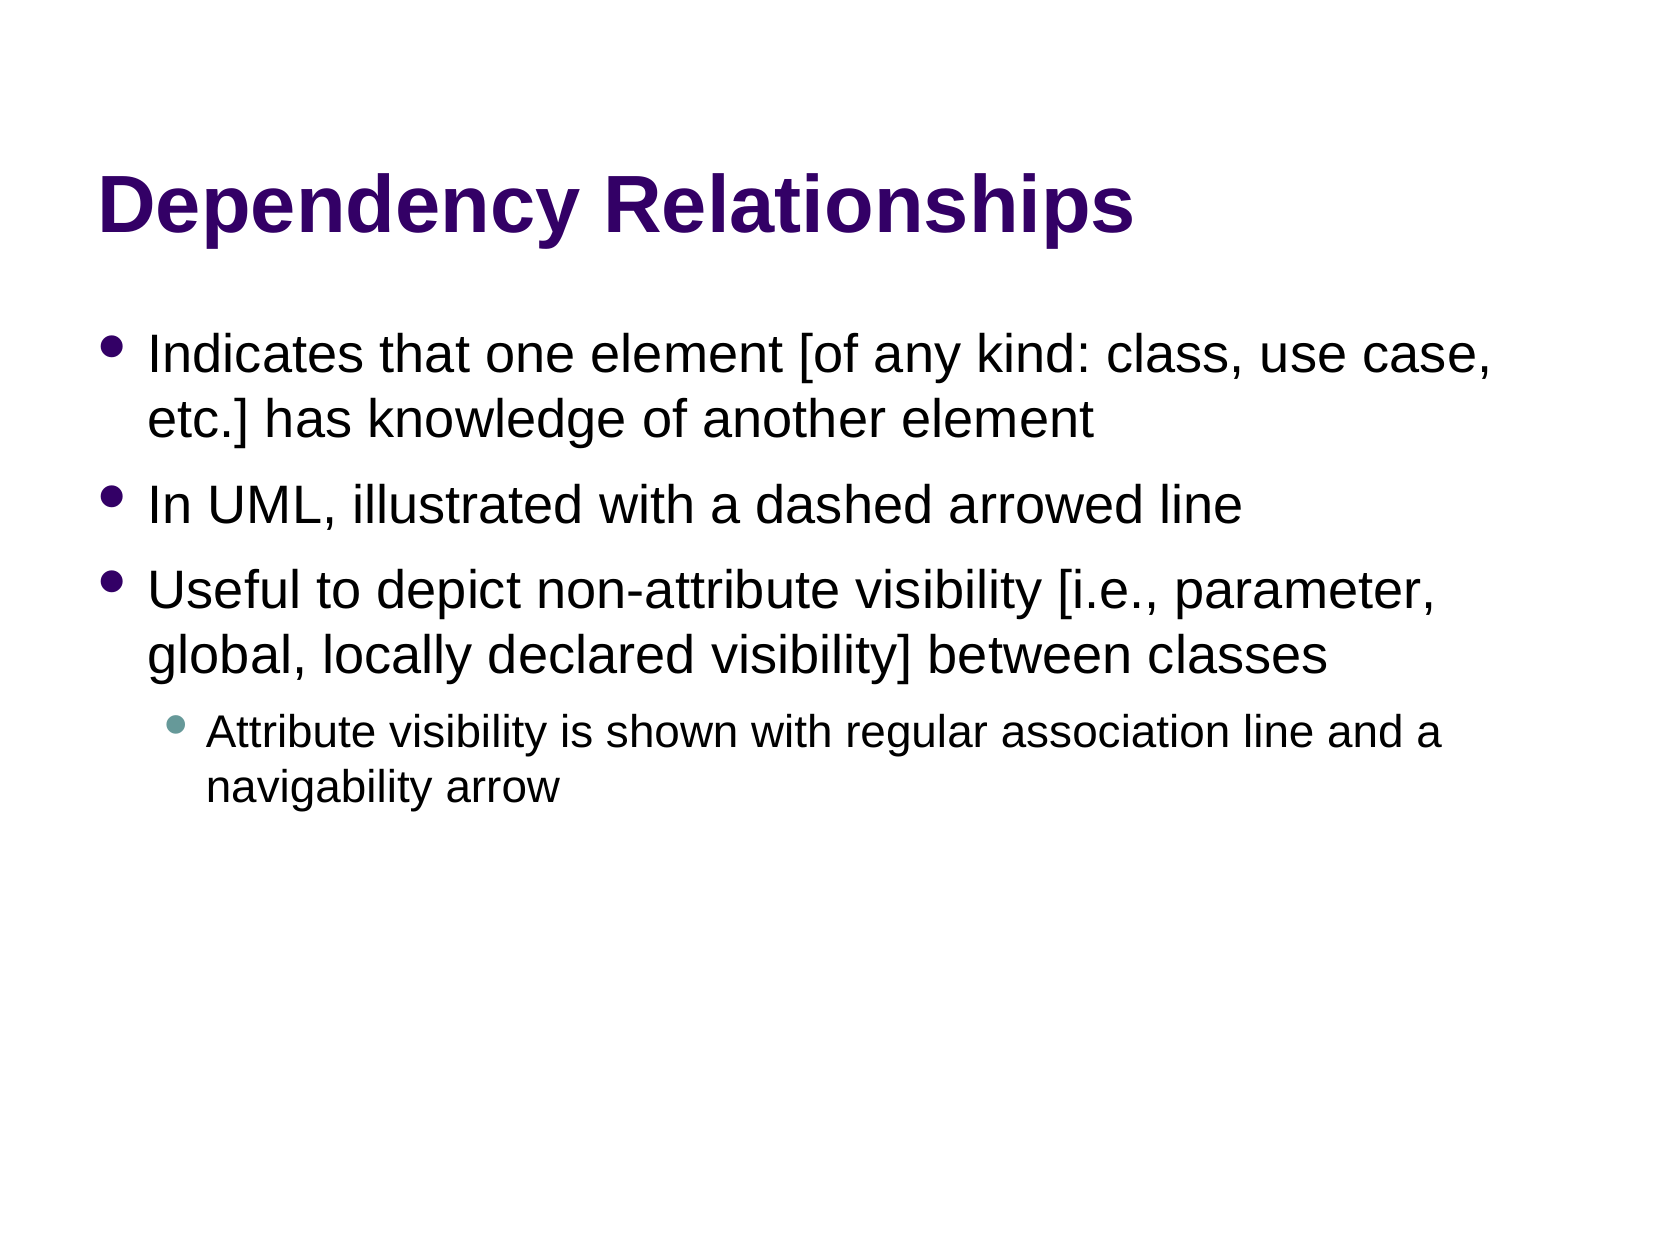

# Dependency Relationships
Indicates that one element [of any kind: class, use case, etc.] has knowledge of another element
In UML, illustrated with a dashed arrowed line
Useful to depict non-attribute visibility [i.e., parameter, global, locally declared visibility] between classes
Attribute visibility is shown with regular association line and a navigability arrow